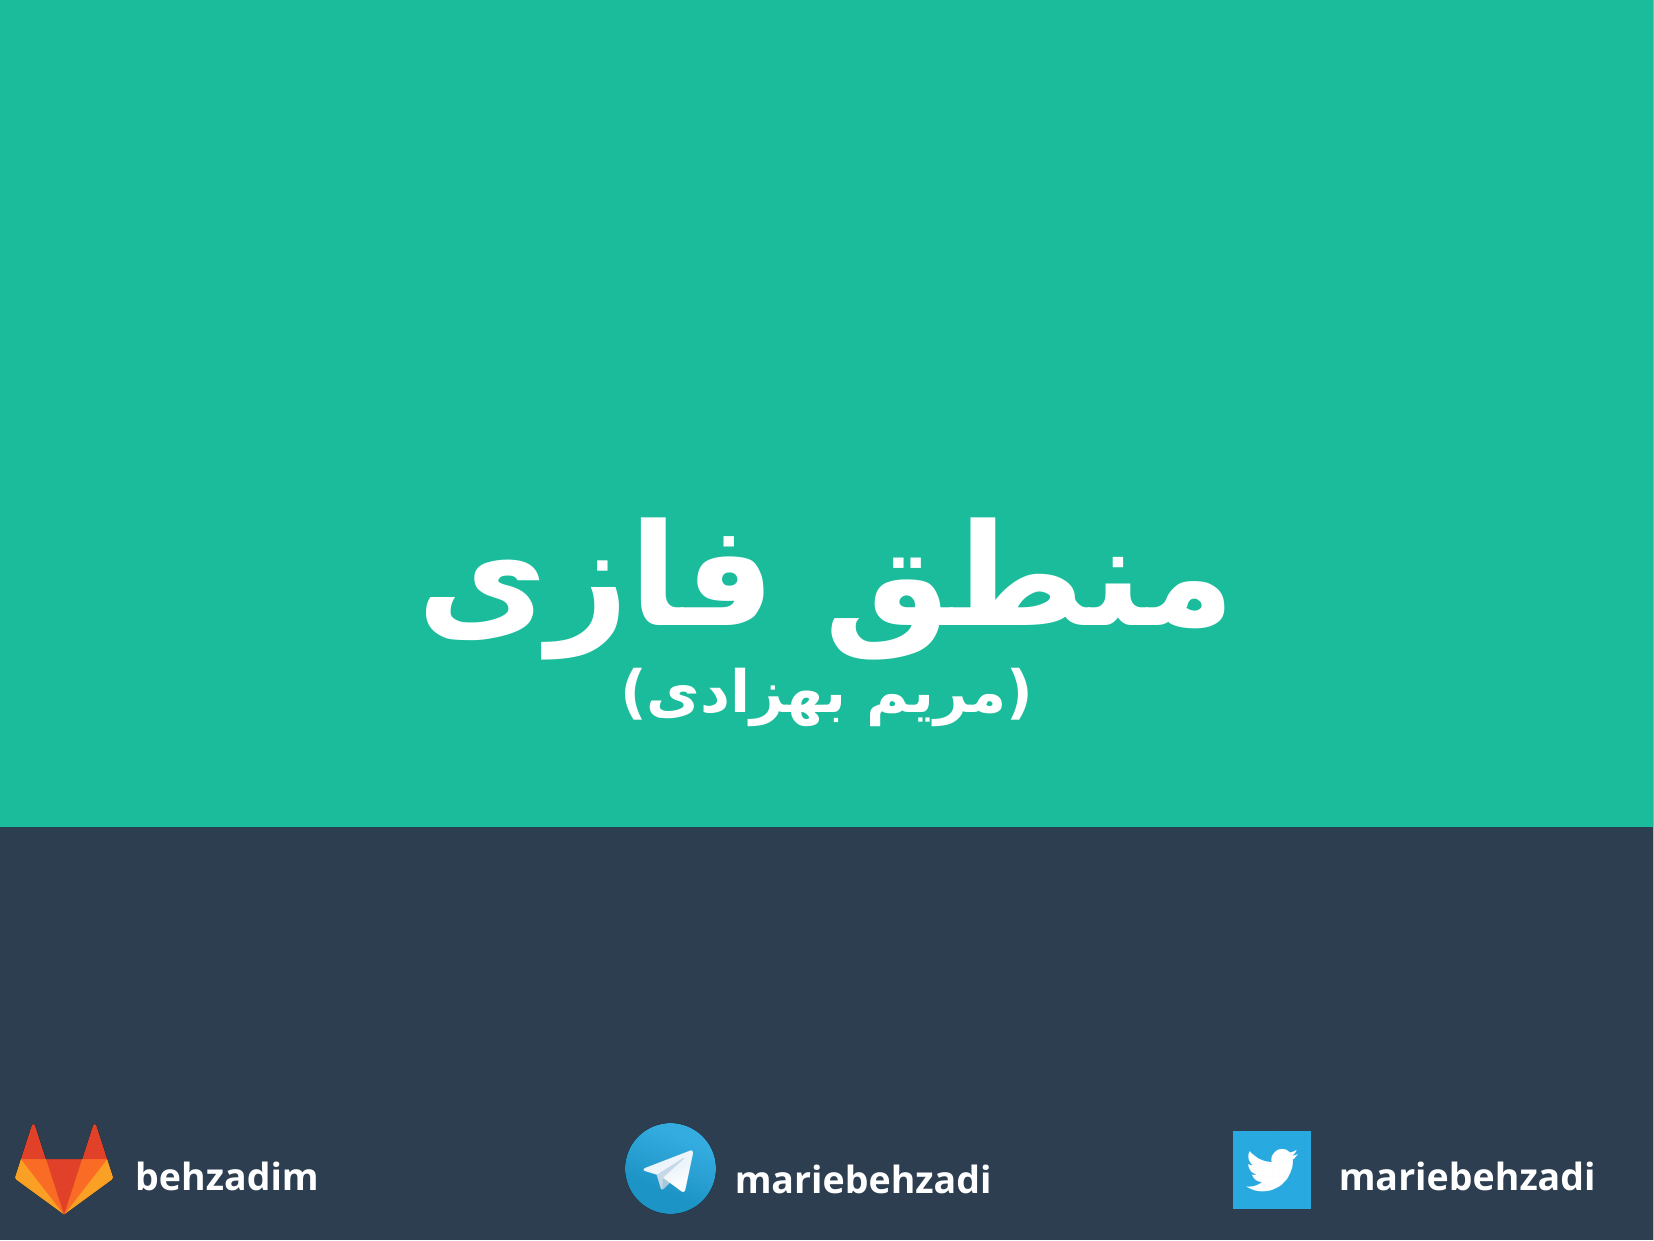

# منطق فازی (مریم بهزادی)
behzadim
mariebehzadi
mariebehzadi